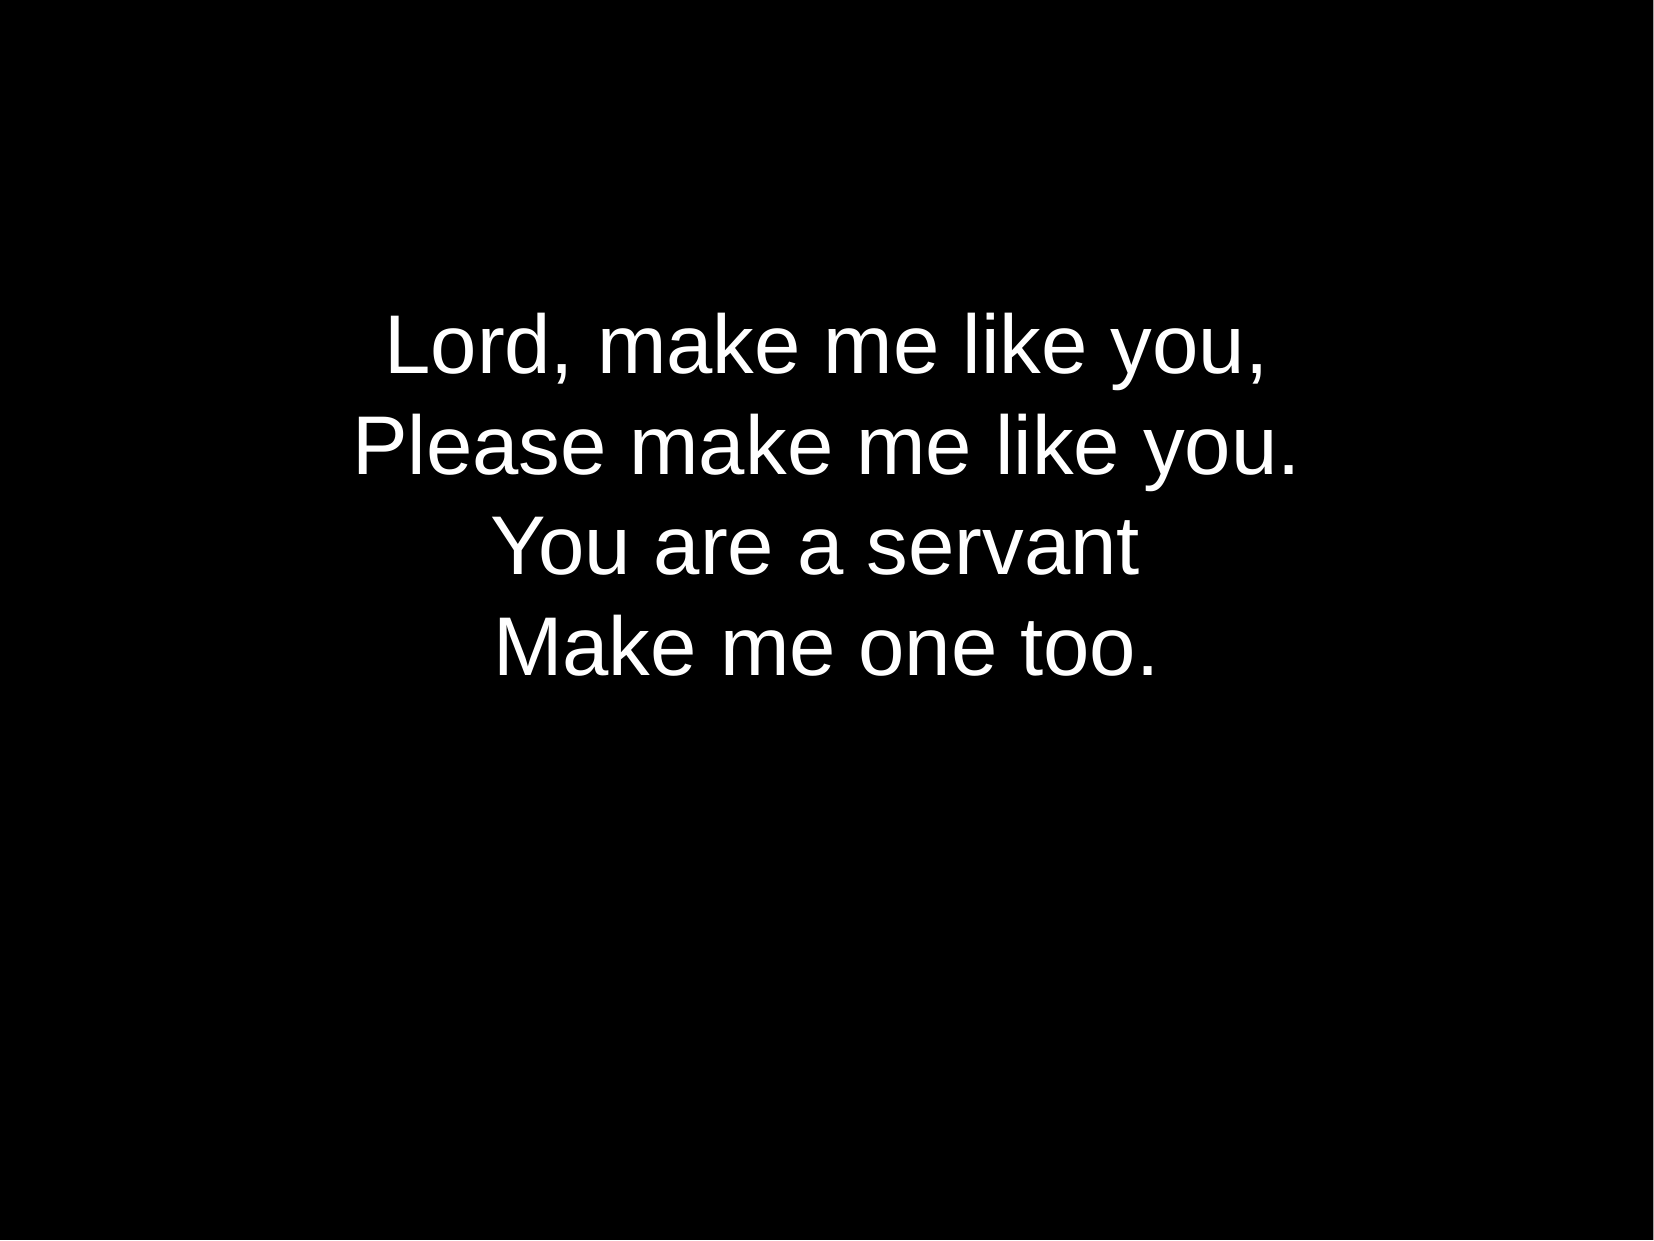

#
Lord, make me like you,
Please make me like you.
You are a servant
Make me one too.